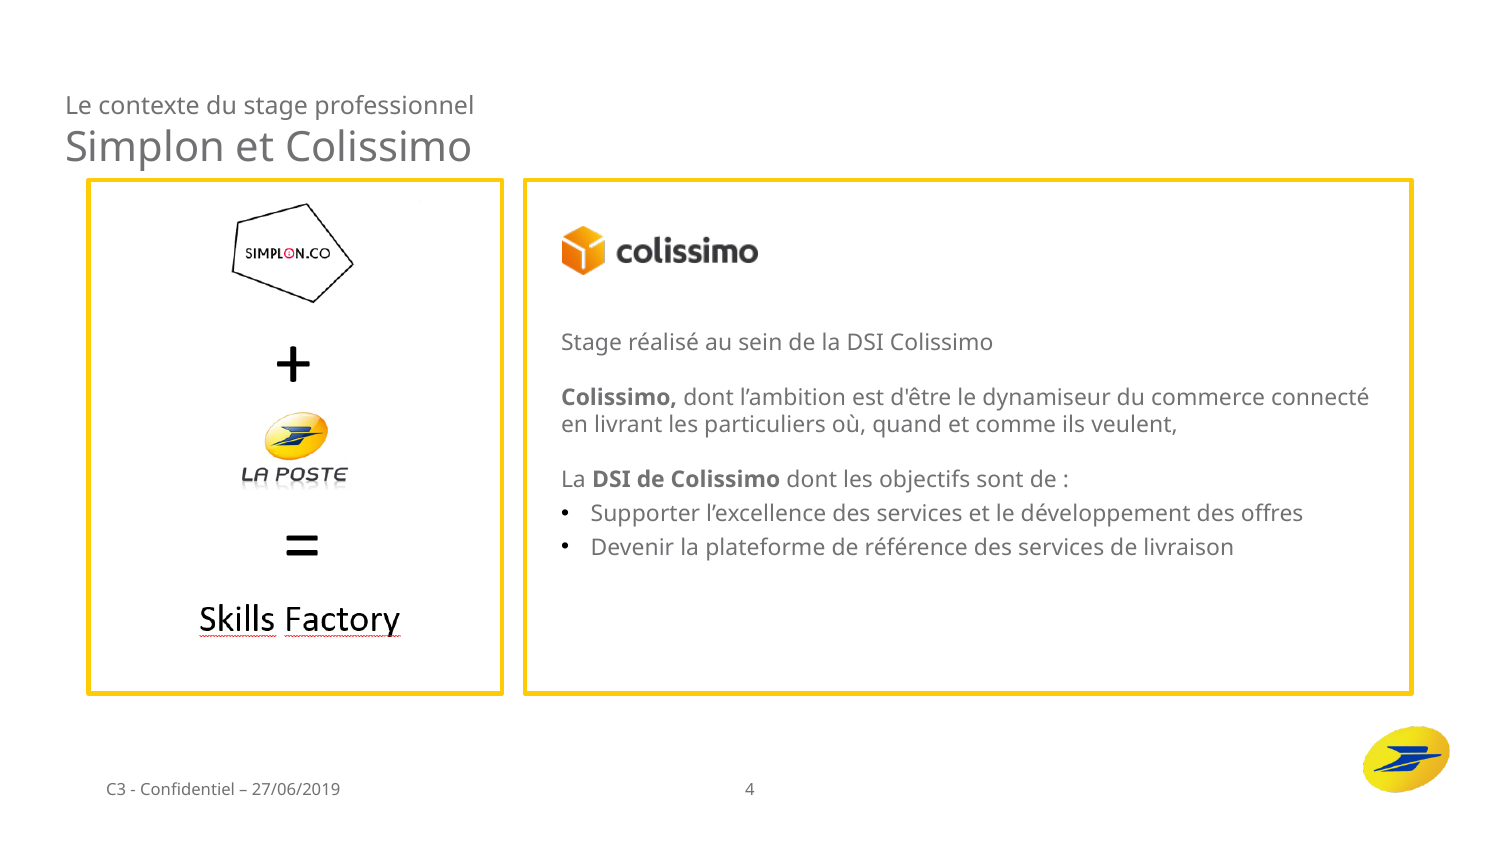

Le contexte du stage professionnel
Simplon et Colissimo
# Stage réalisé au sein de la DSI Colissimo
Colissimo, dont l’ambition est d'être le dynamiseur du commerce connecté en livrant les particuliers où, quand et comme ils veulent,
La DSI de Colissimo dont les objectifs sont de :
Supporter l’excellence des services et le développement des offres
Devenir la plateforme de référence des services de livraison